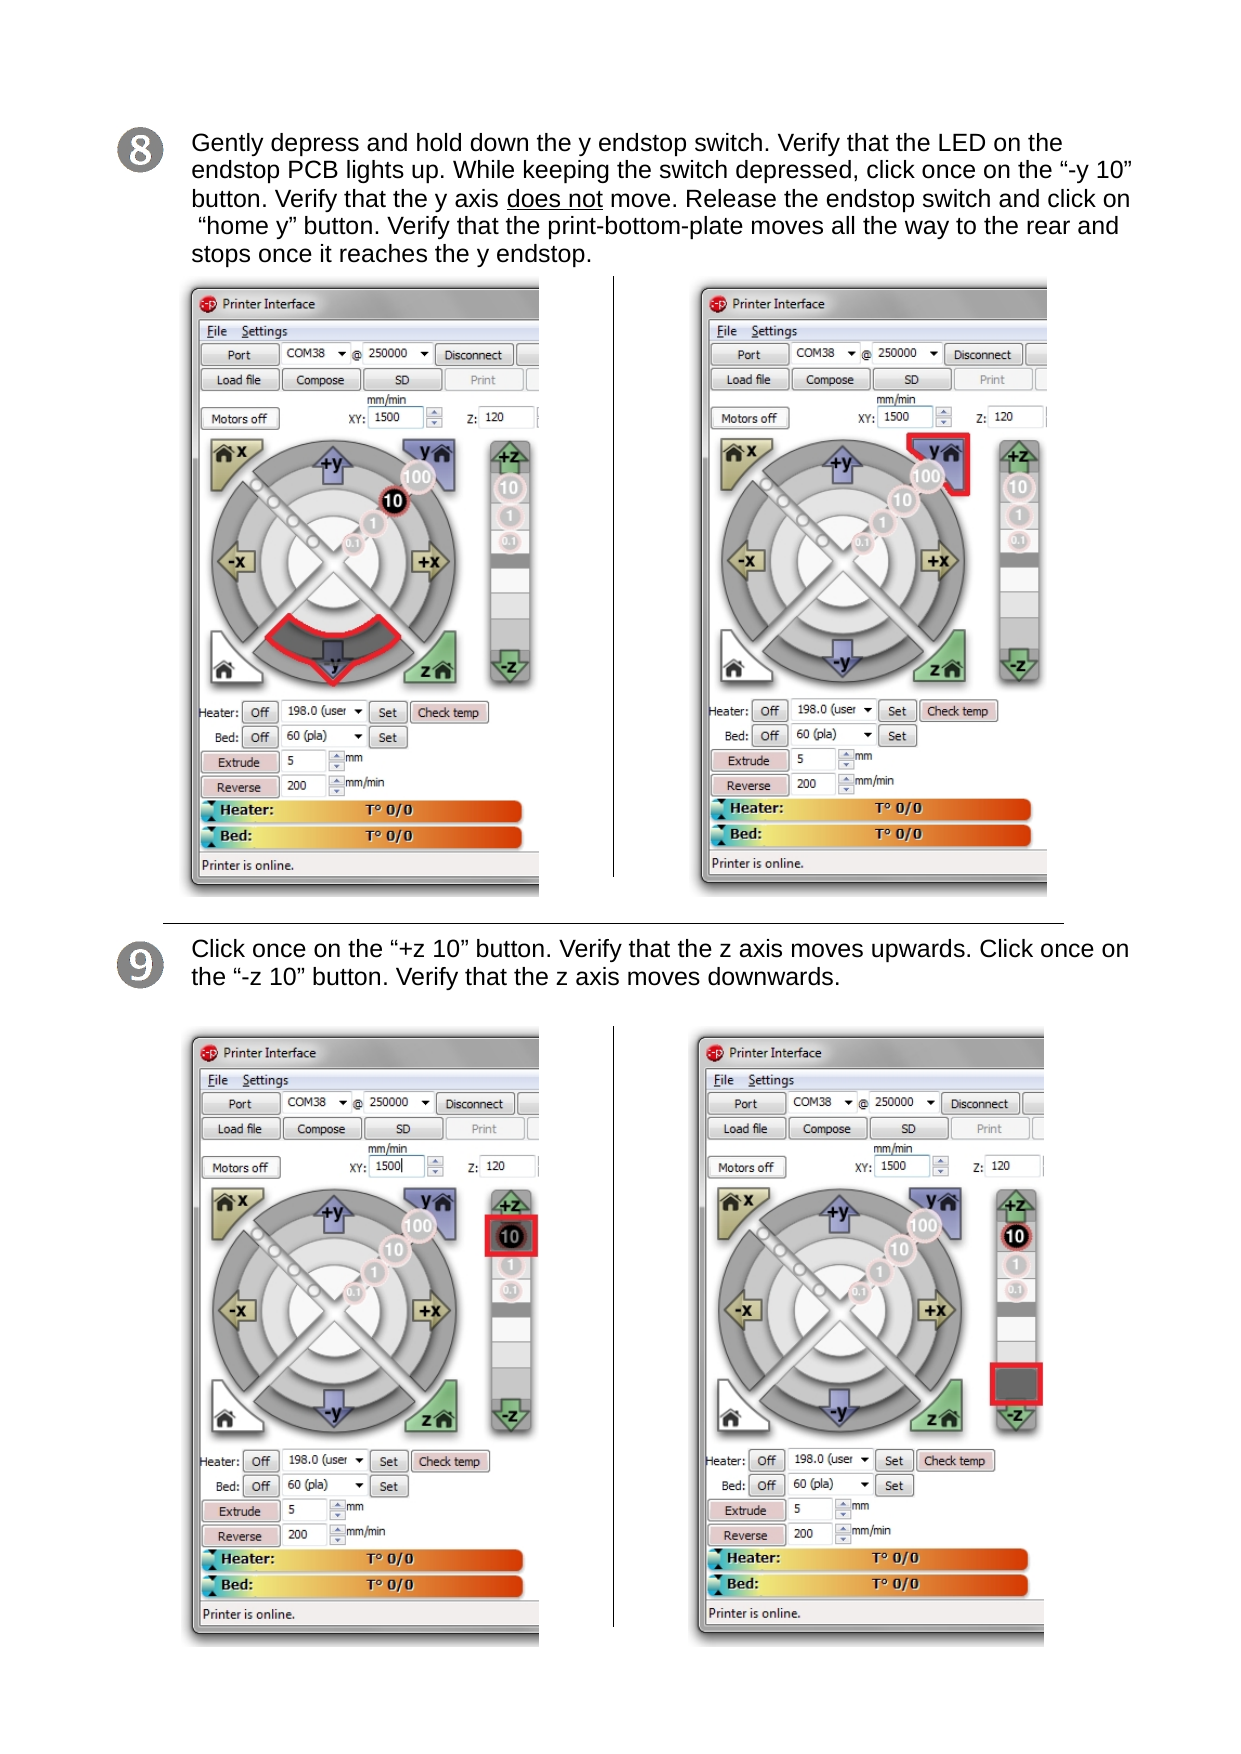

Gently depress and hold down the y endstop switch. Verify that the LED on the endstop PCB lights up. While keeping the switch depressed, click once on the “-y 10” button. Verify that the y axis does not move. Release the endstop switch and click on “home y” button. Verify that the print-bottom-plate moves all the way to the rear and stops once it reaches the y endstop.
Click once on the “+z 10” button. Verify that the z axis moves upwards. Click once on the “-z 10” button. Verify that the z axis moves downwards.